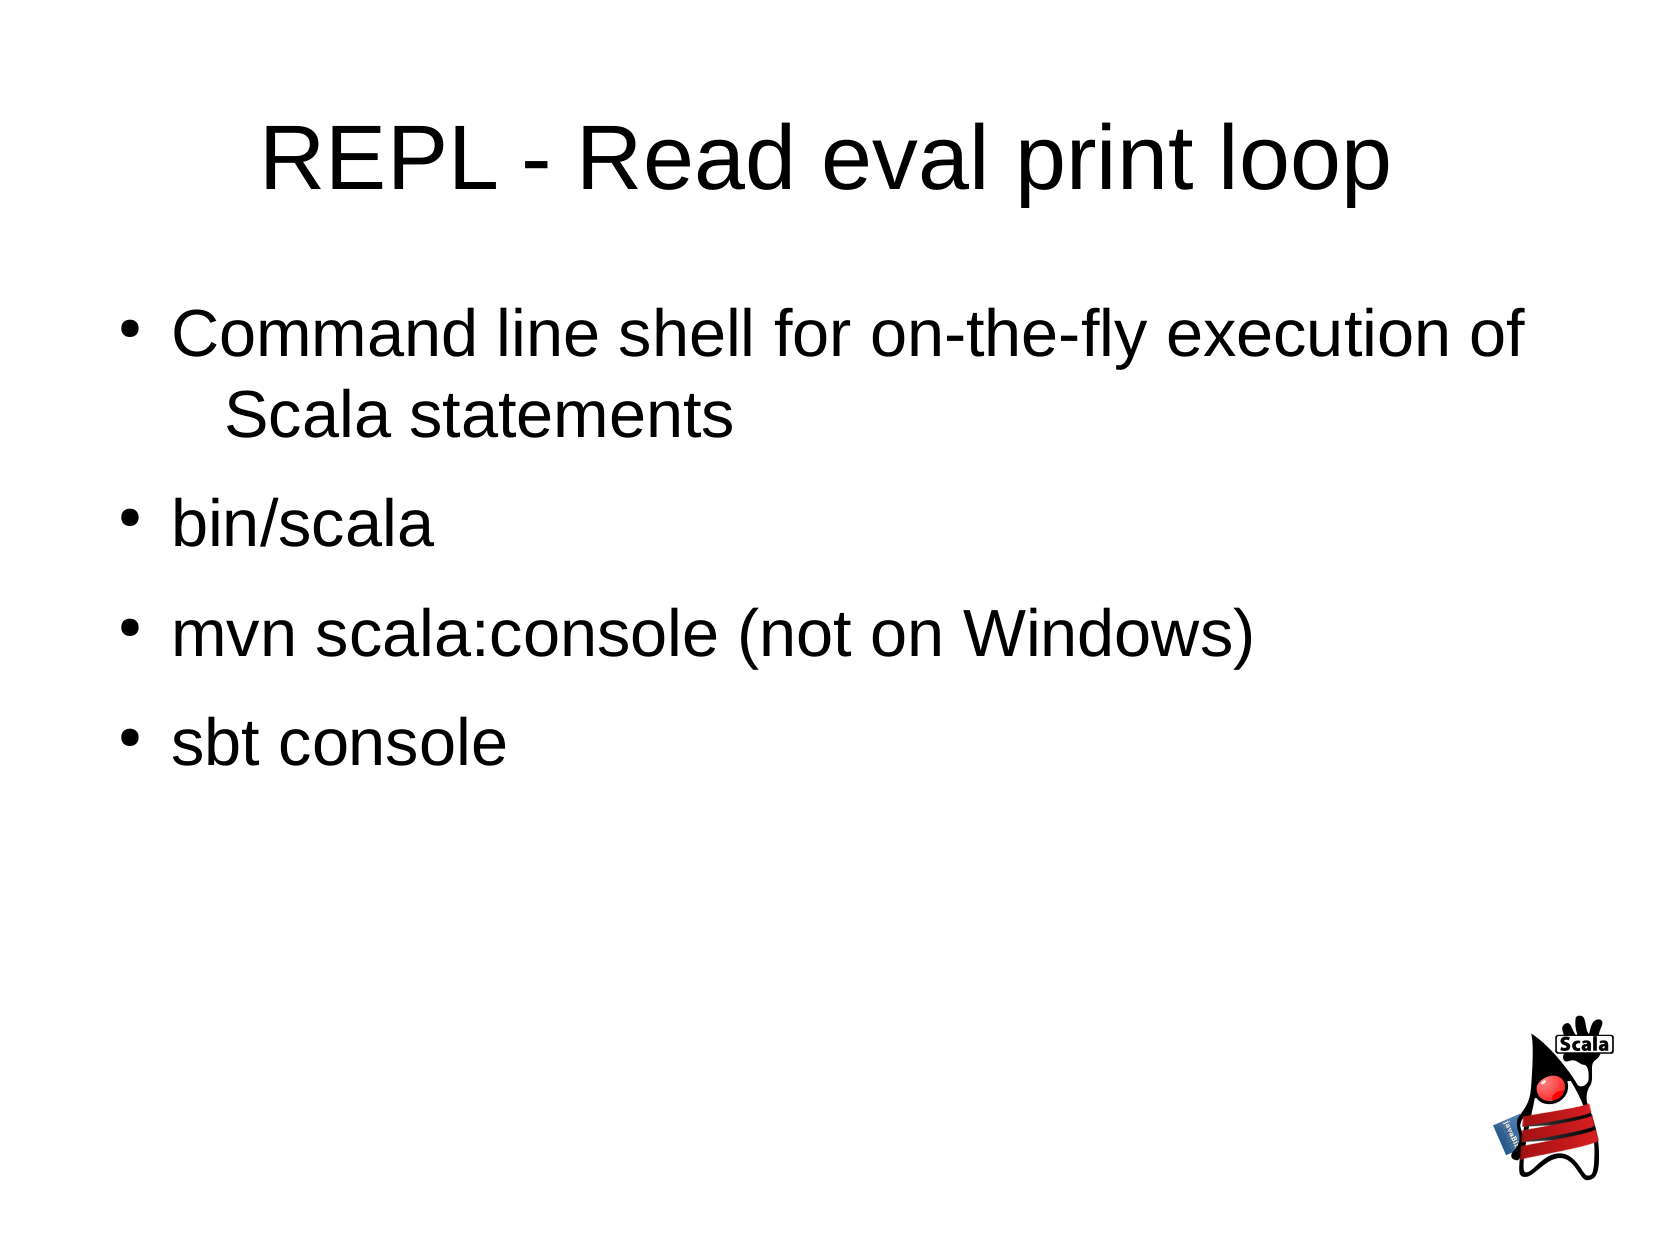

# REPL - Read eval print loop
Command line shell for on-the-fly execution of Scala statements
bin/scala
mvn scala:console (not on Windows)
sbt console